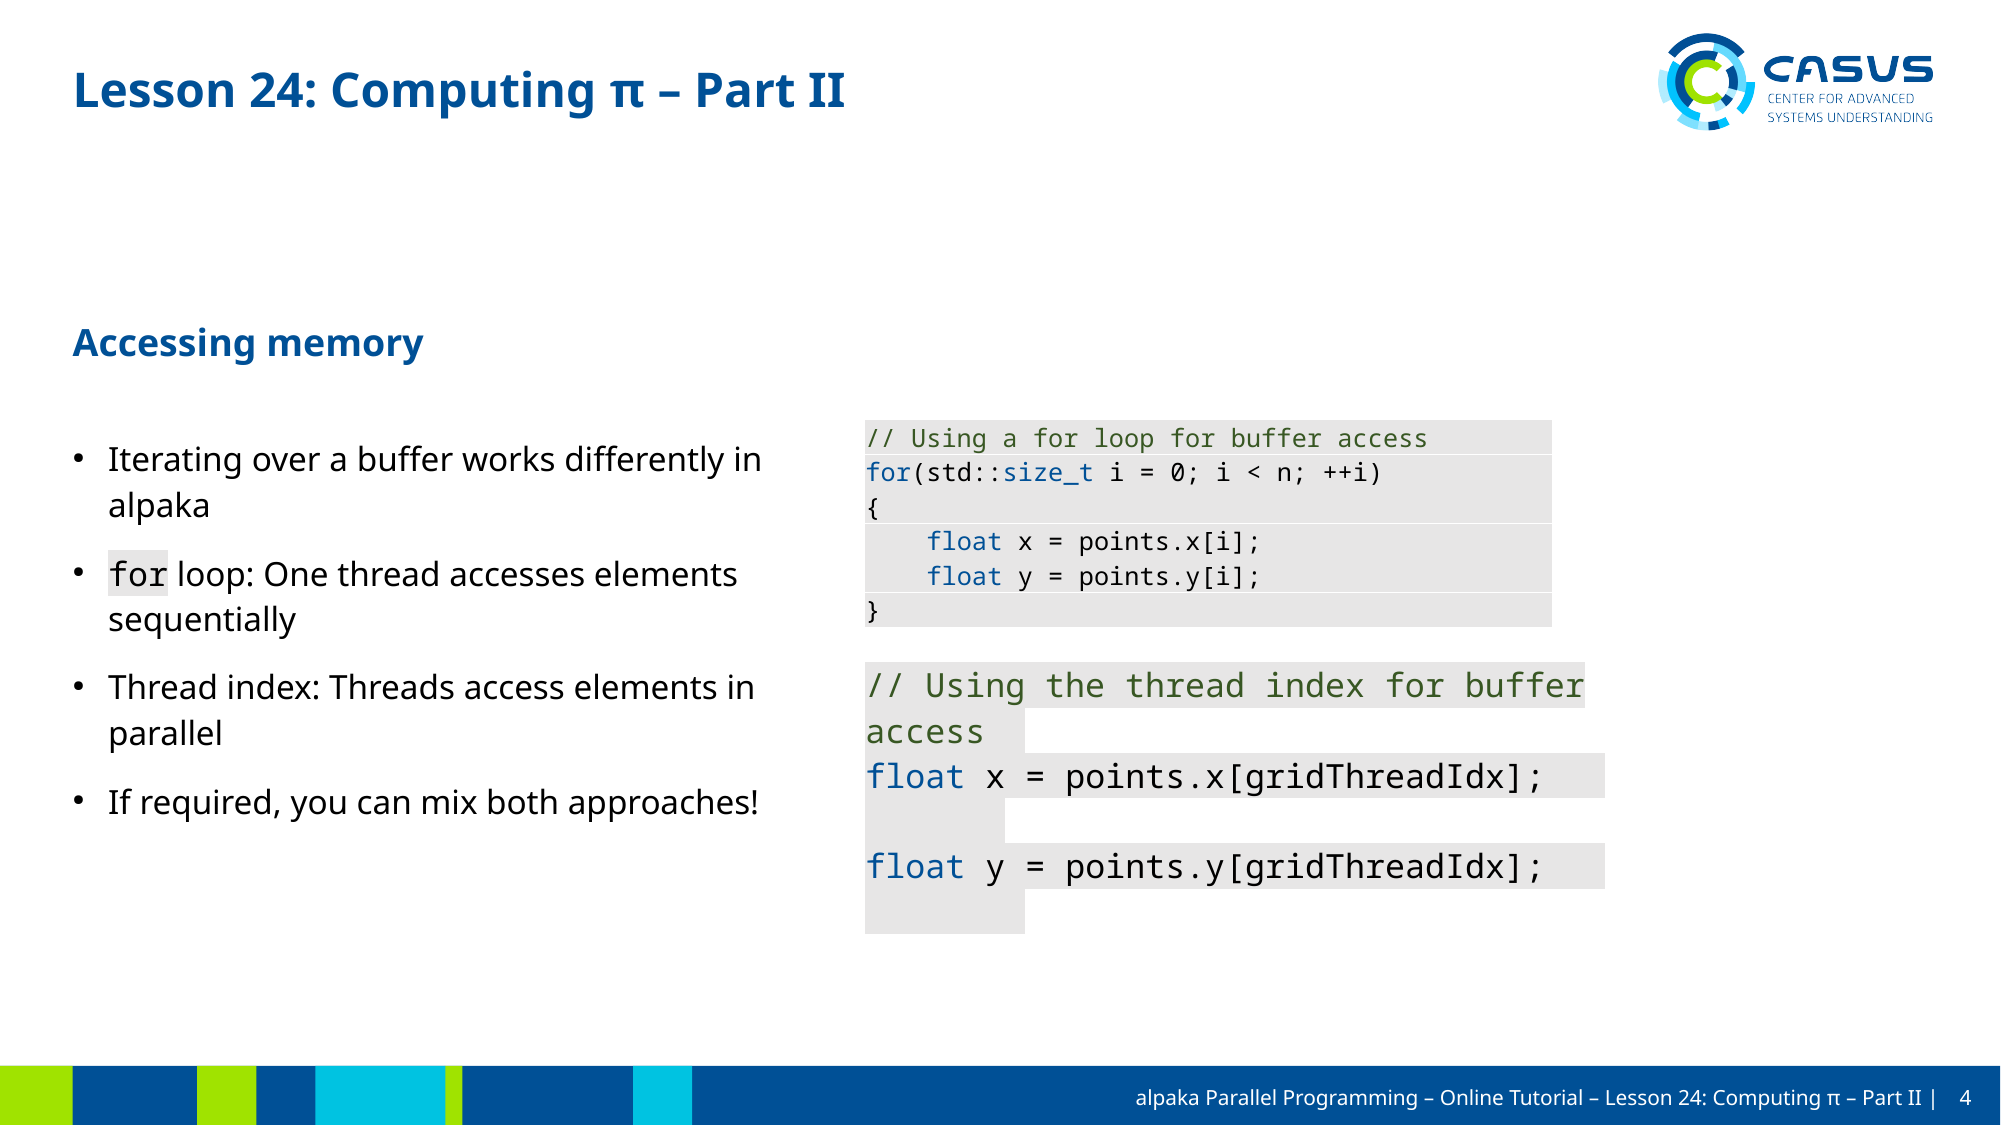

# Lesson 24: Computing π – Part II
Accessing memory
Iterating over a buffer works differently in alpaka
for loop: One thread accesses elements sequentially
Thread index: Threads access elements in parallel
If required, you can mix both approaches!
// Using a for loop for buffer access
for(std::size_t i = 0; i < n; ++i)
{
 float x = points.x[i];
 float y = points.y[i];
}
// Using the thread index for buffer access
float x = points.x[gridThreadIdx];
float y = points.y[gridThreadIdx];
alpaka Parallel Programming – Online Tutorial – Lesson 24: Computing π – Part II
4